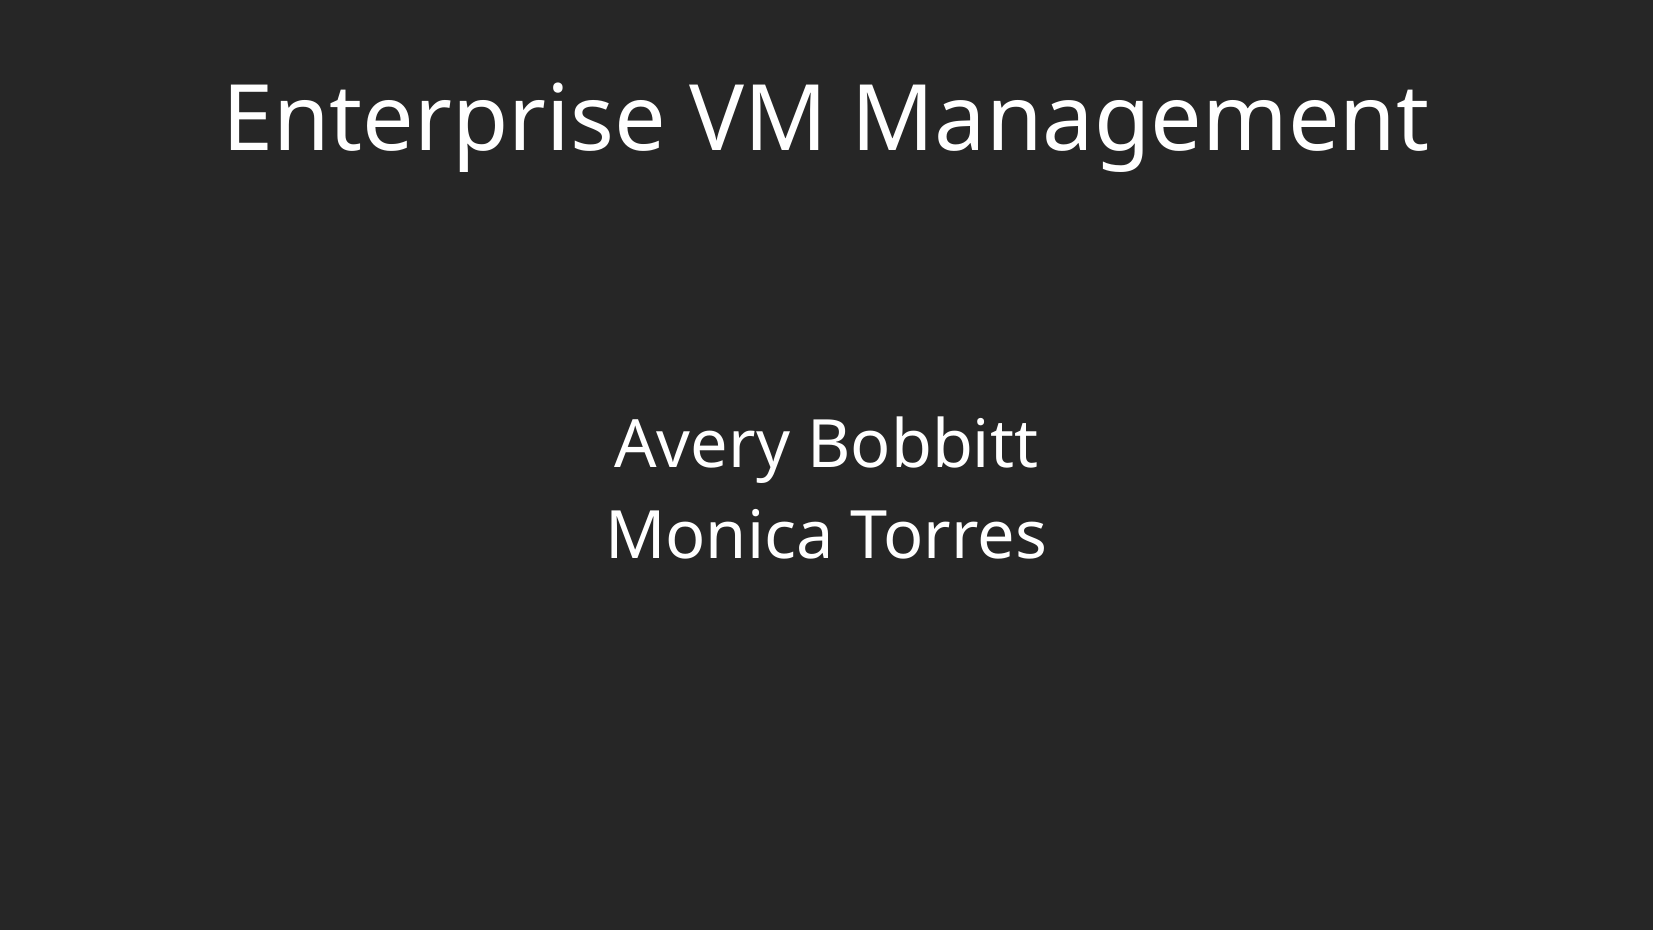

# Enterprise VM Management
Avery Bobbitt
Monica Torres